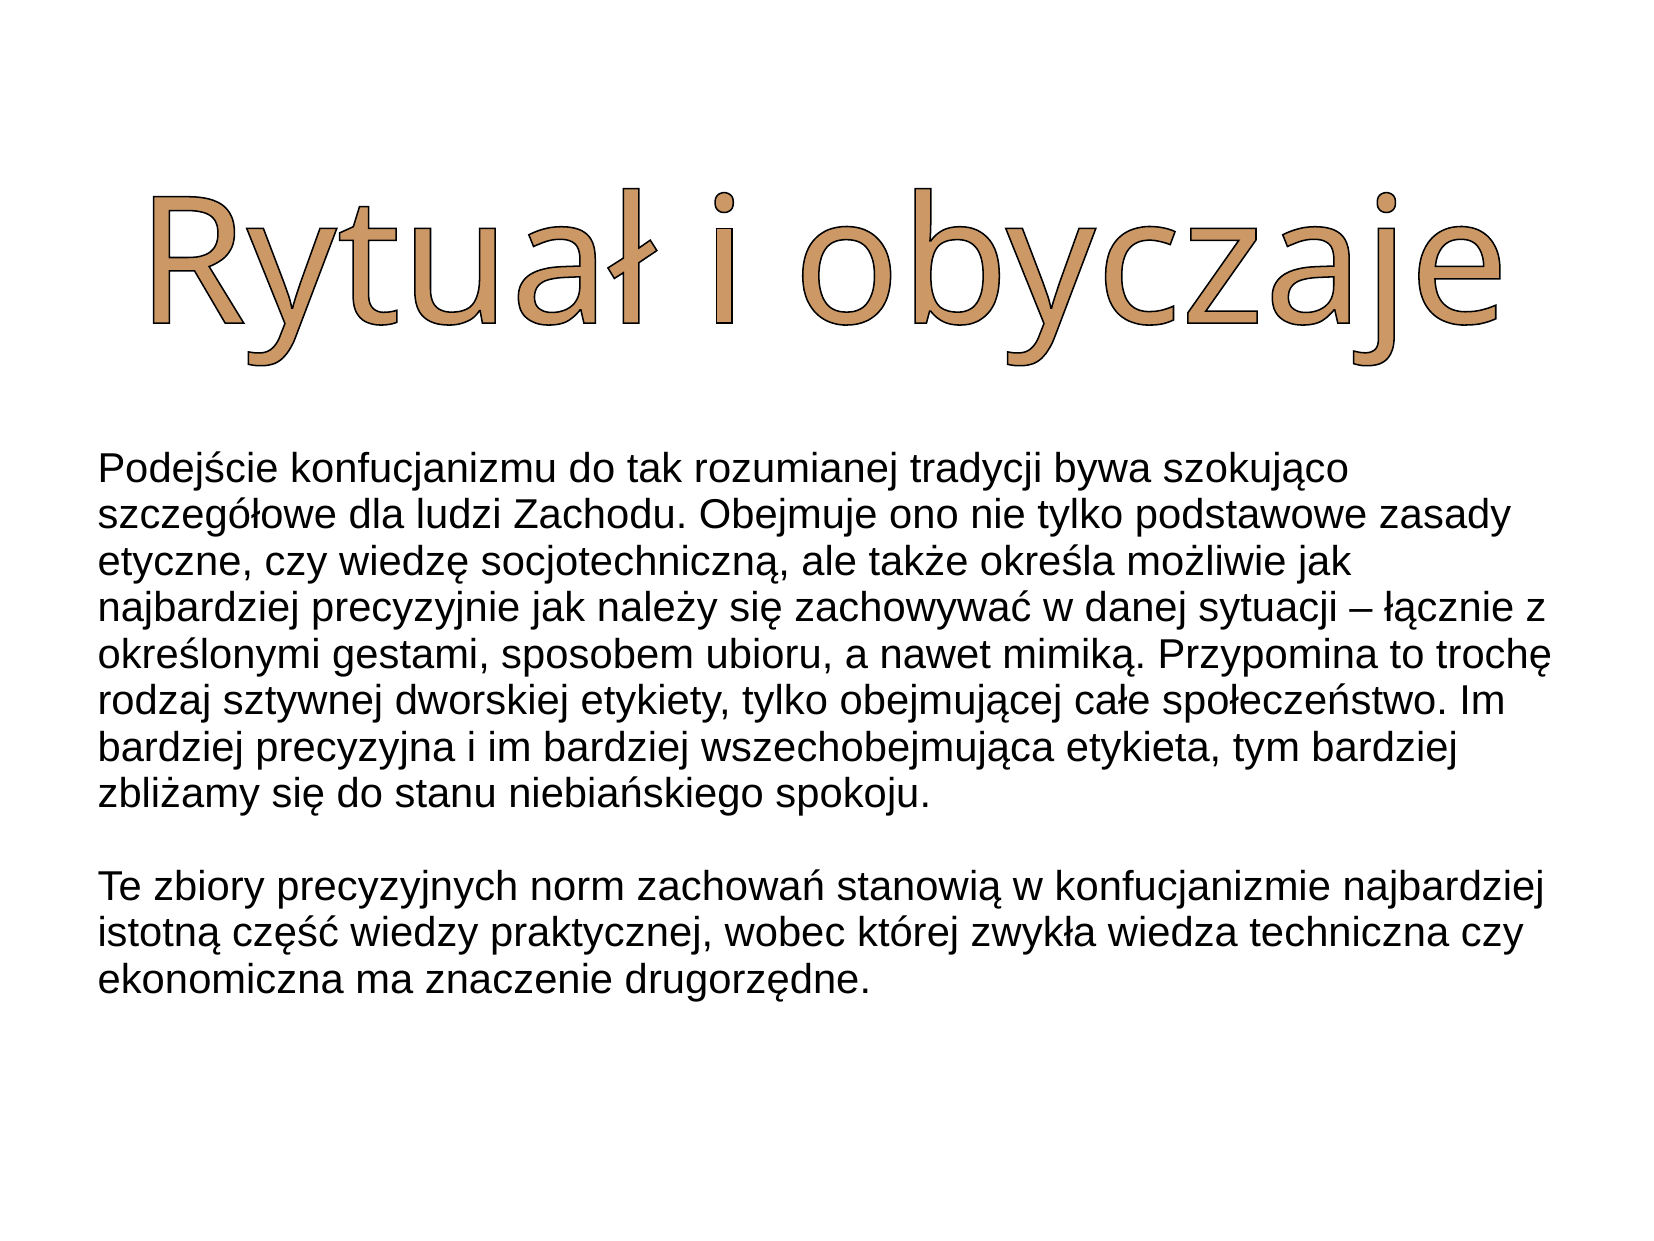

Rytuał i obyczaje
Podejście konfucjanizmu do tak rozumianej tradycji bywa szokująco szczegółowe dla ludzi Zachodu. Obejmuje ono nie tylko podstawowe zasady etyczne, czy wiedzę socjotechniczną, ale także określa możliwie jak najbardziej precyzyjnie jak należy się zachowywać w danej sytuacji – łącznie z określonymi gestami, sposobem ubioru, a nawet mimiką. Przypomina to trochę rodzaj sztywnej dworskiej etykiety, tylko obejmującej całe społeczeństwo. Im bardziej precyzyjna i im bardziej wszechobejmująca etykieta, tym bardziej zbliżamy się do stanu niebiańskiego spokoju.
Te zbiory precyzyjnych norm zachowań stanowią w konfucjanizmie najbardziej istotną część wiedzy praktycznej, wobec której zwykła wiedza techniczna czy ekonomiczna ma znaczenie drugorzędne.